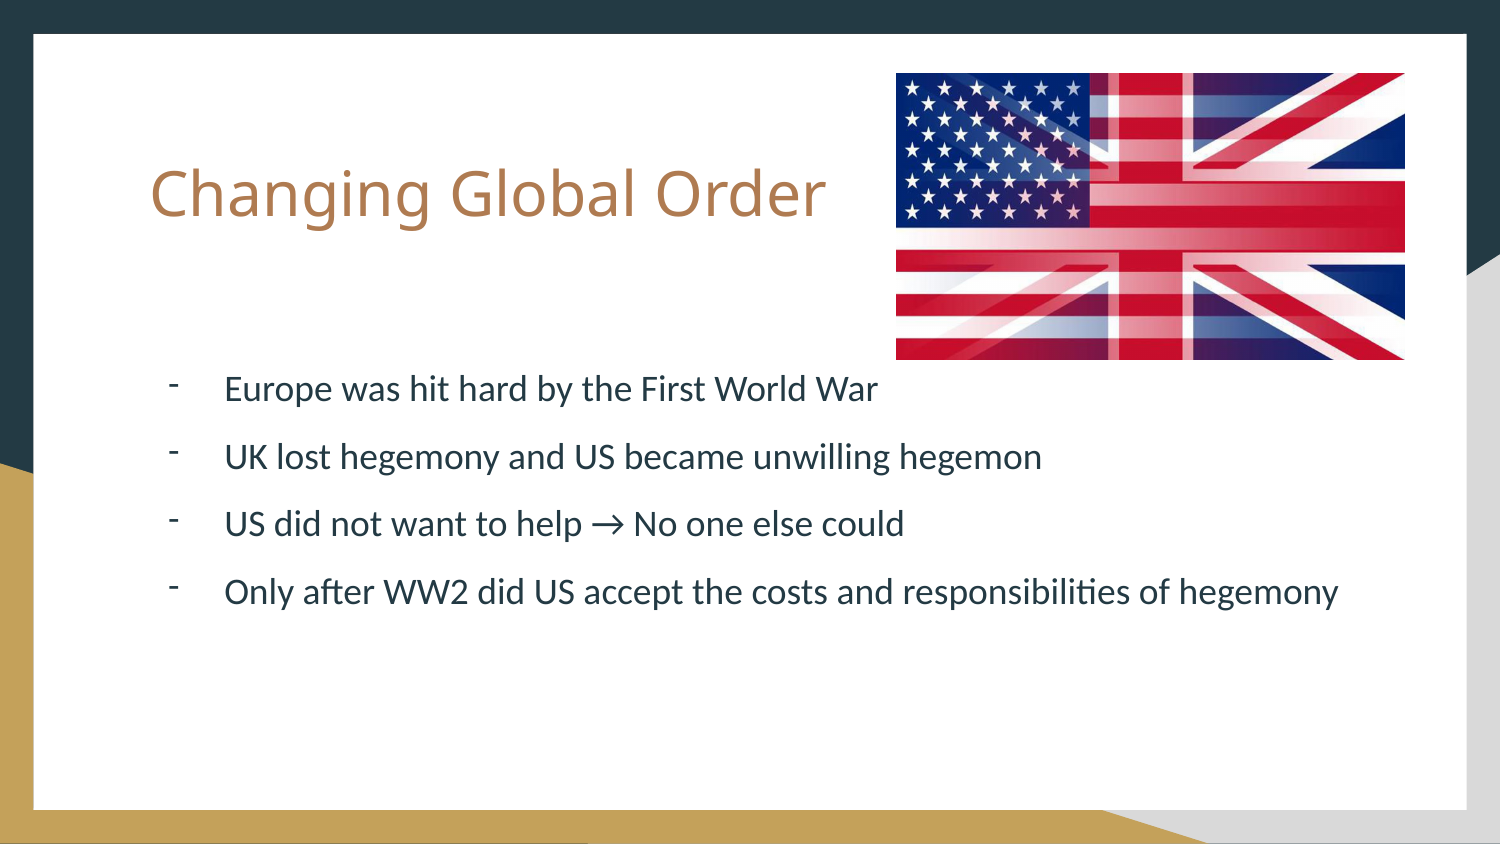

# Changing Global Order
Europe was hit hard by the First World War
UK lost hegemony and US became unwilling hegemon
US did not want to help → No one else could
Only after WW2 did US accept the costs and responsibilities of hegemony